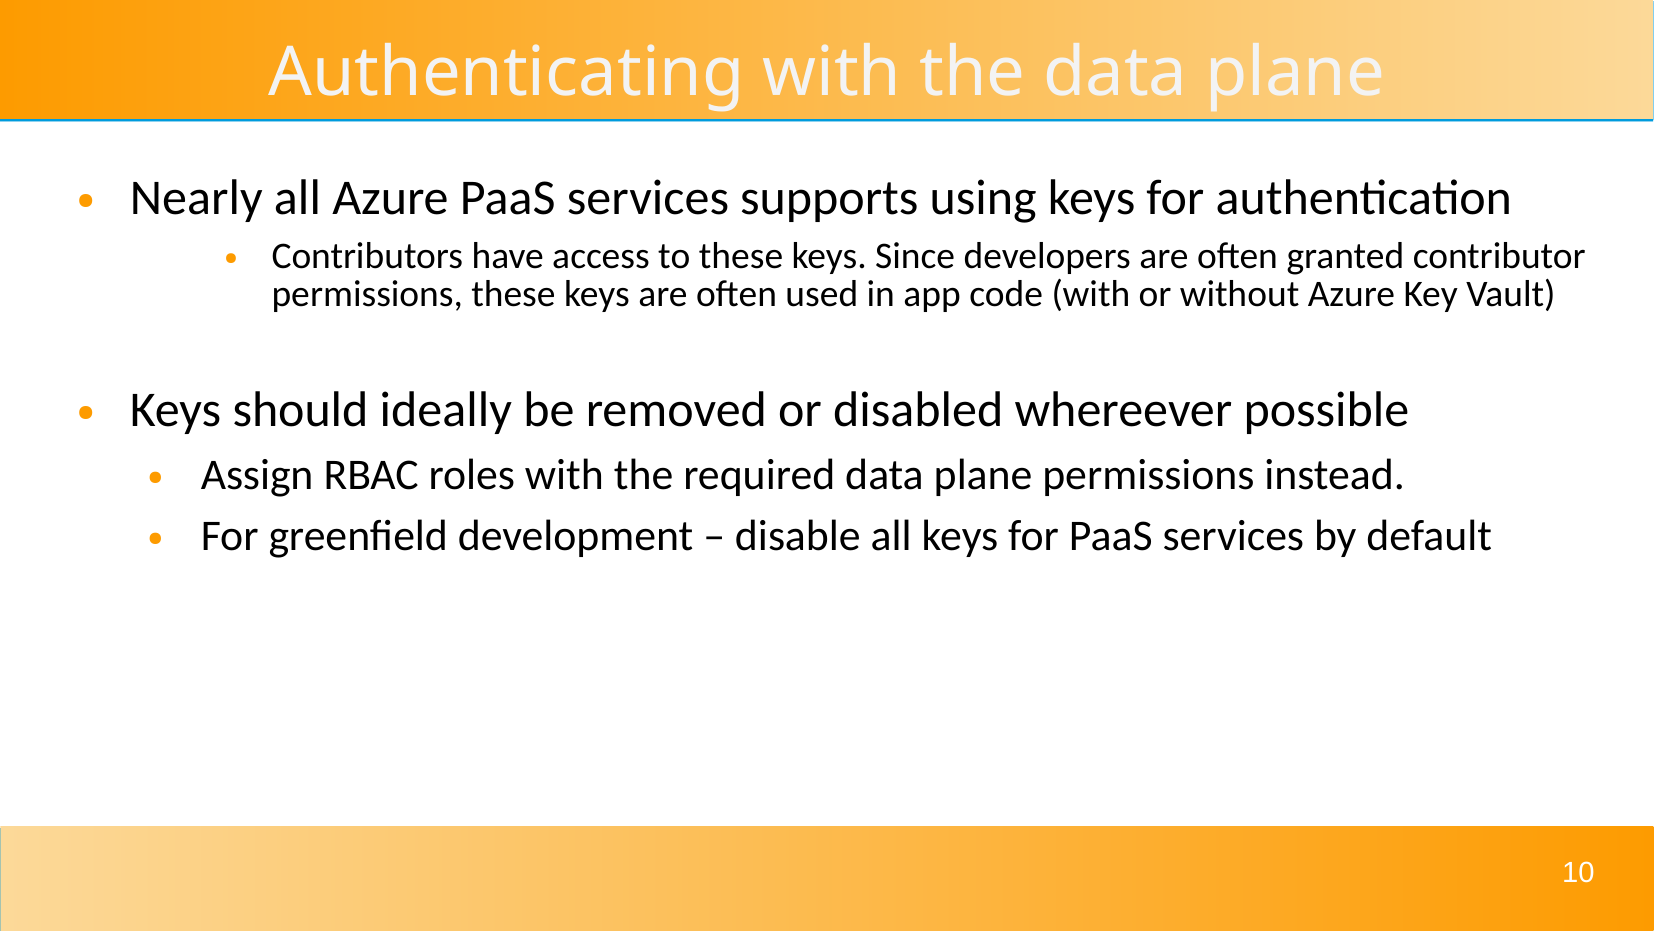

# Authenticating with the data plane
Nearly all Azure PaaS services supports using keys for authentication
Contributors have access to these keys. Since developers are often granted contributor permissions, these keys are often used in app code (with or without Azure Key Vault)
Keys should ideally be removed or disabled whereever possible
Assign RBAC roles with the required data plane permissions instead.
For greenfield development – disable all keys for PaaS services by default
10